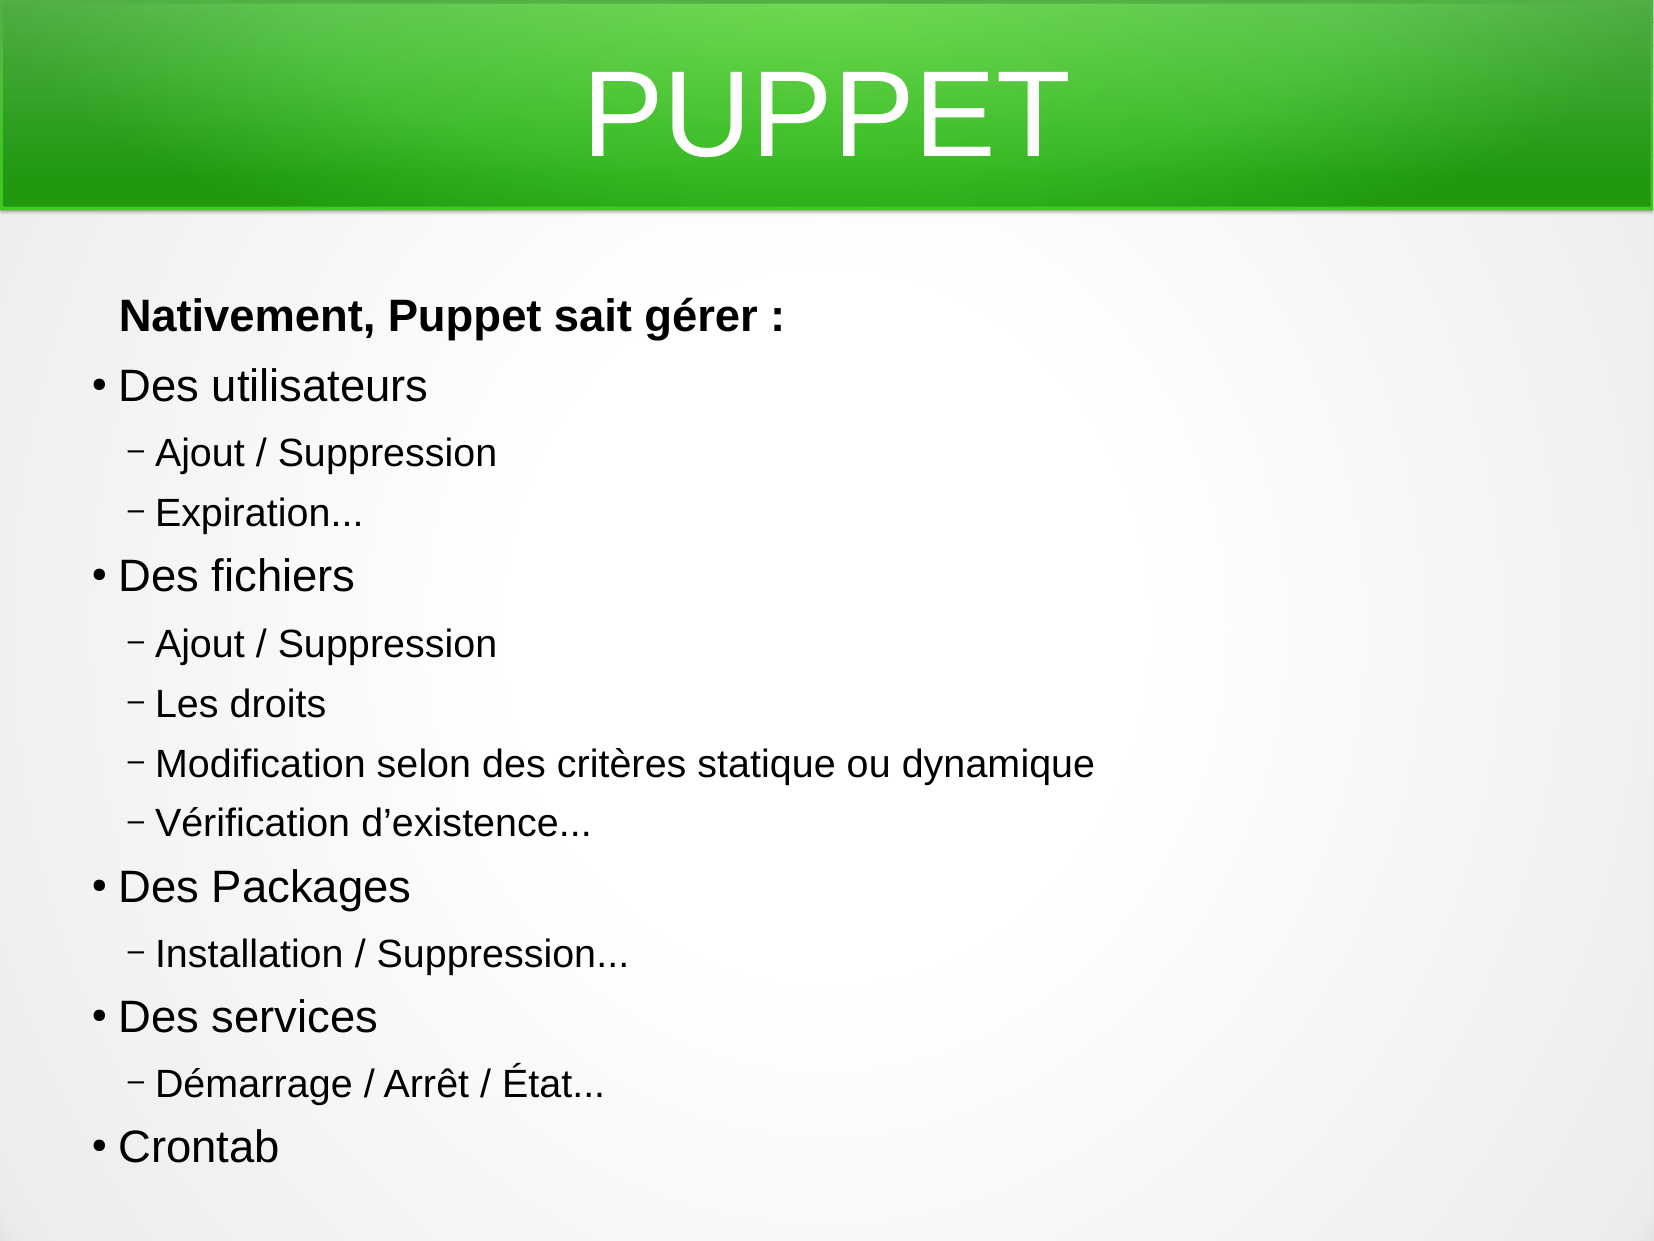

# PUPPET
Nativement, Puppet sait gérer :
Des utilisateurs
Ajout / Suppression
Expiration...
Des fichiers
Ajout / Suppression
Les droits
Modification selon des critères statique ou dynamique
Vérification d’existence...
Des Packages
Installation / Suppression...
Des services
Démarrage / Arrêt / État...
Crontab